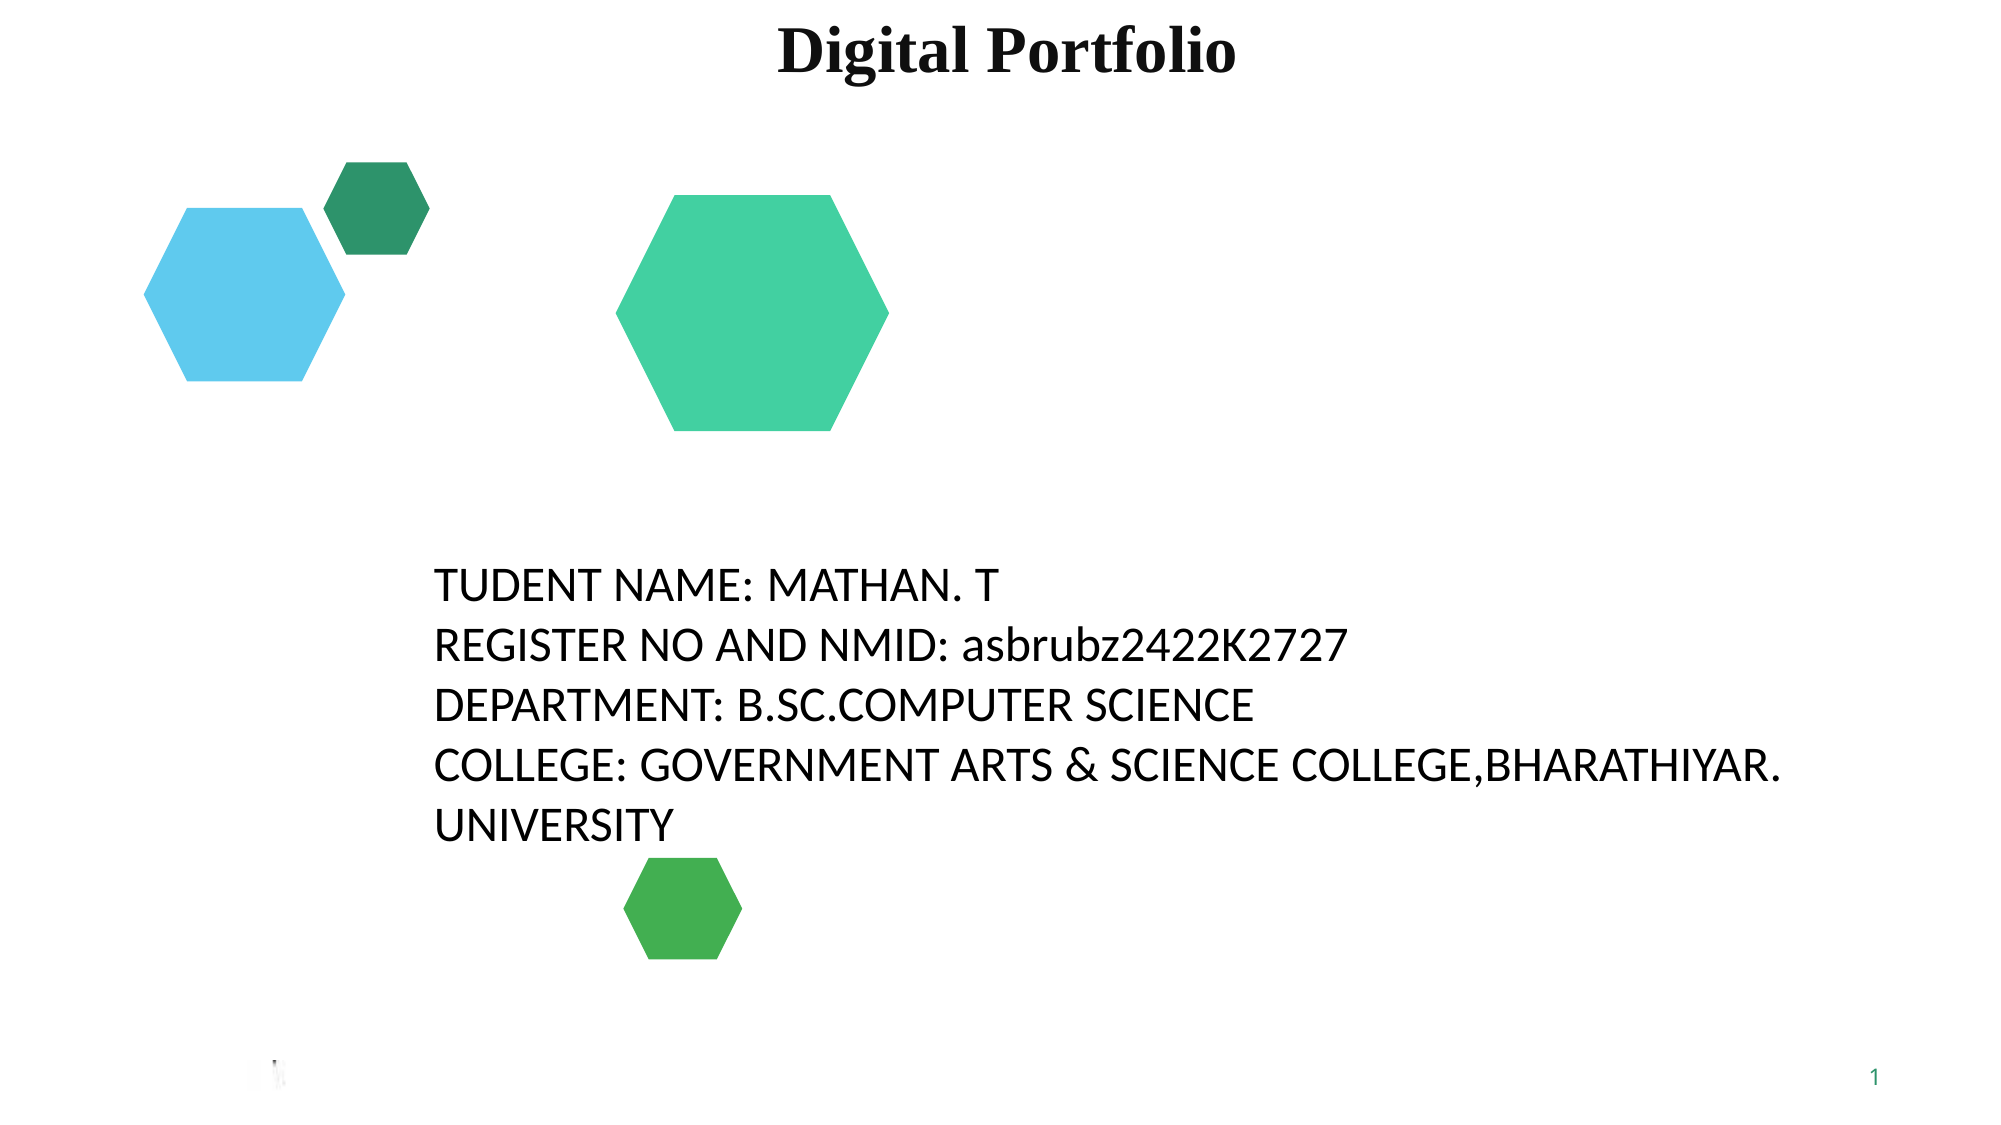

# Digital Portfolio
TUDENT NAME: MATHAN. T
REGISTER NO AND NMID: asbrubz2422K2727
DEPARTMENT: B.SC.COMPUTER SCIENCE
COLLEGE: GOVERNMENT ARTS & SCIENCE COLLEGE,BHARATHIYAR.
UNIVERSITY